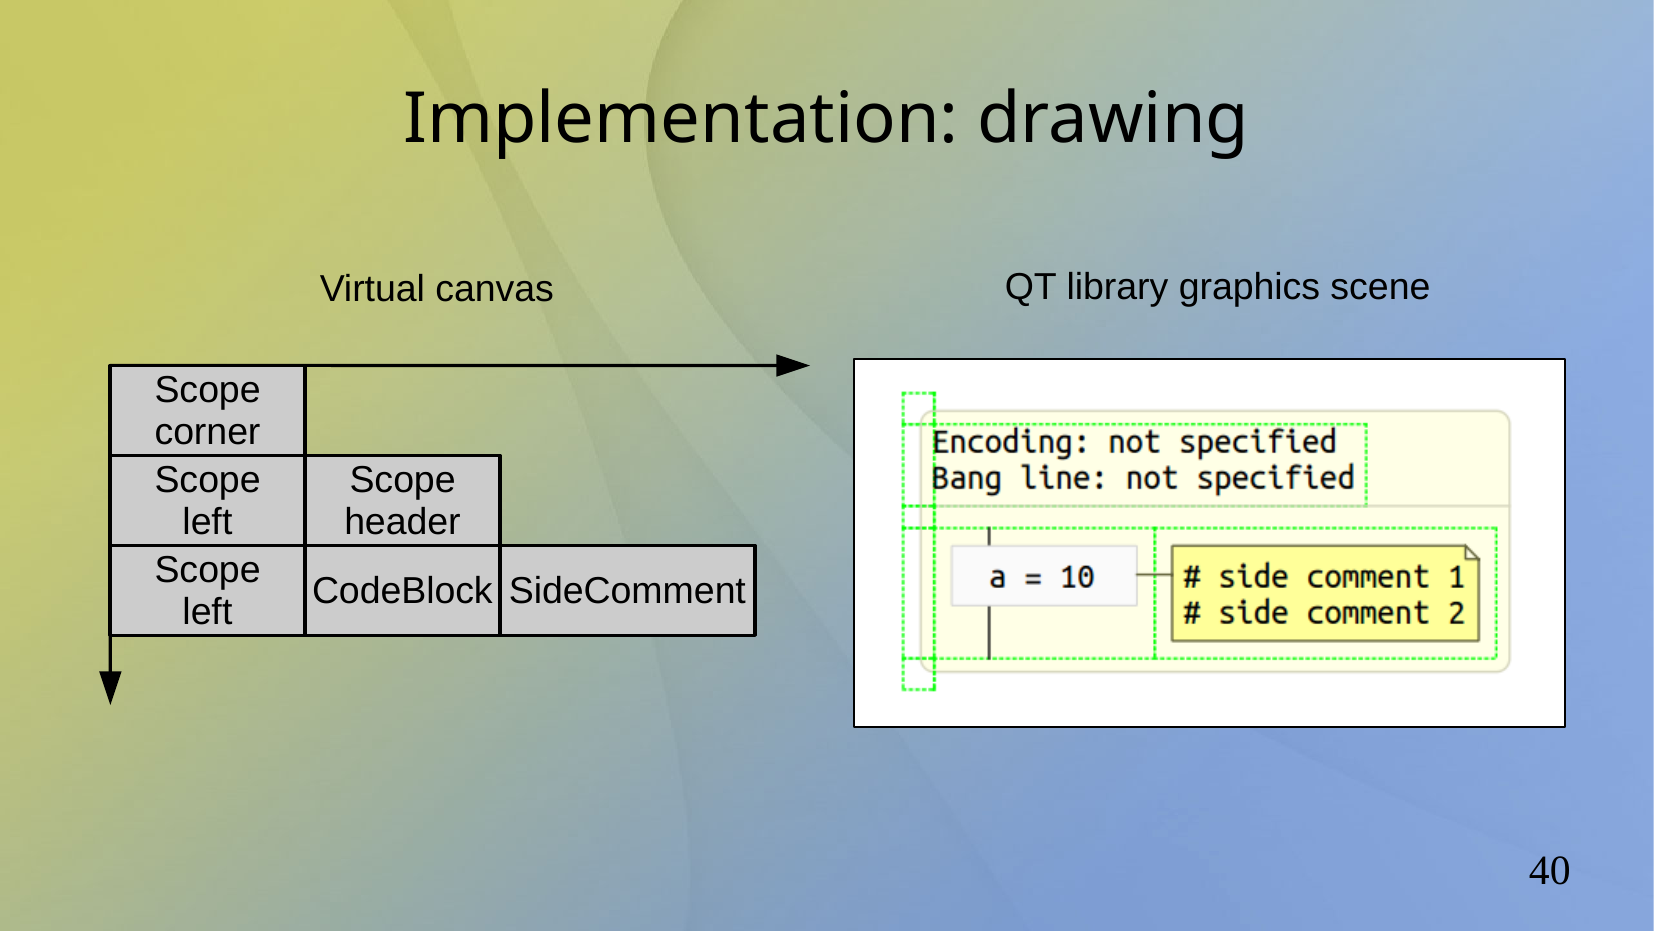

# Implementation: drawing
QT library graphics scene
Virtual canvas
Scope
corner
Scope
left
Scope
header
Scope
left
CodeBlock
SideComment
40